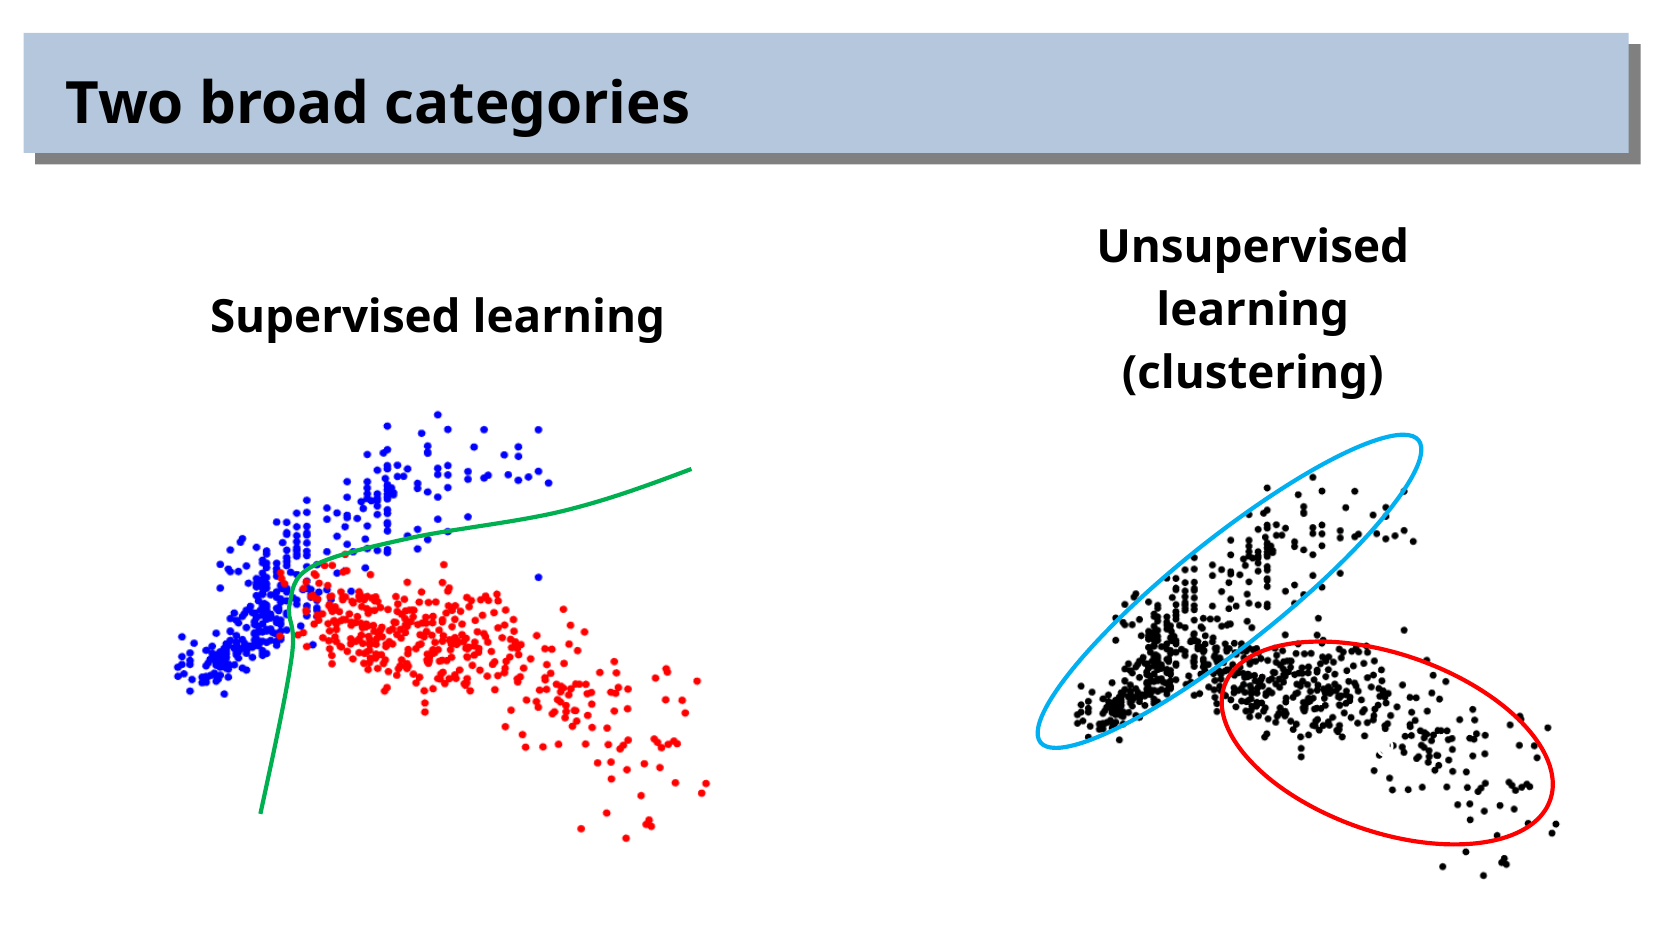

Two broad categories
Unsupervised learning
(clustering)
Supervised learning
e